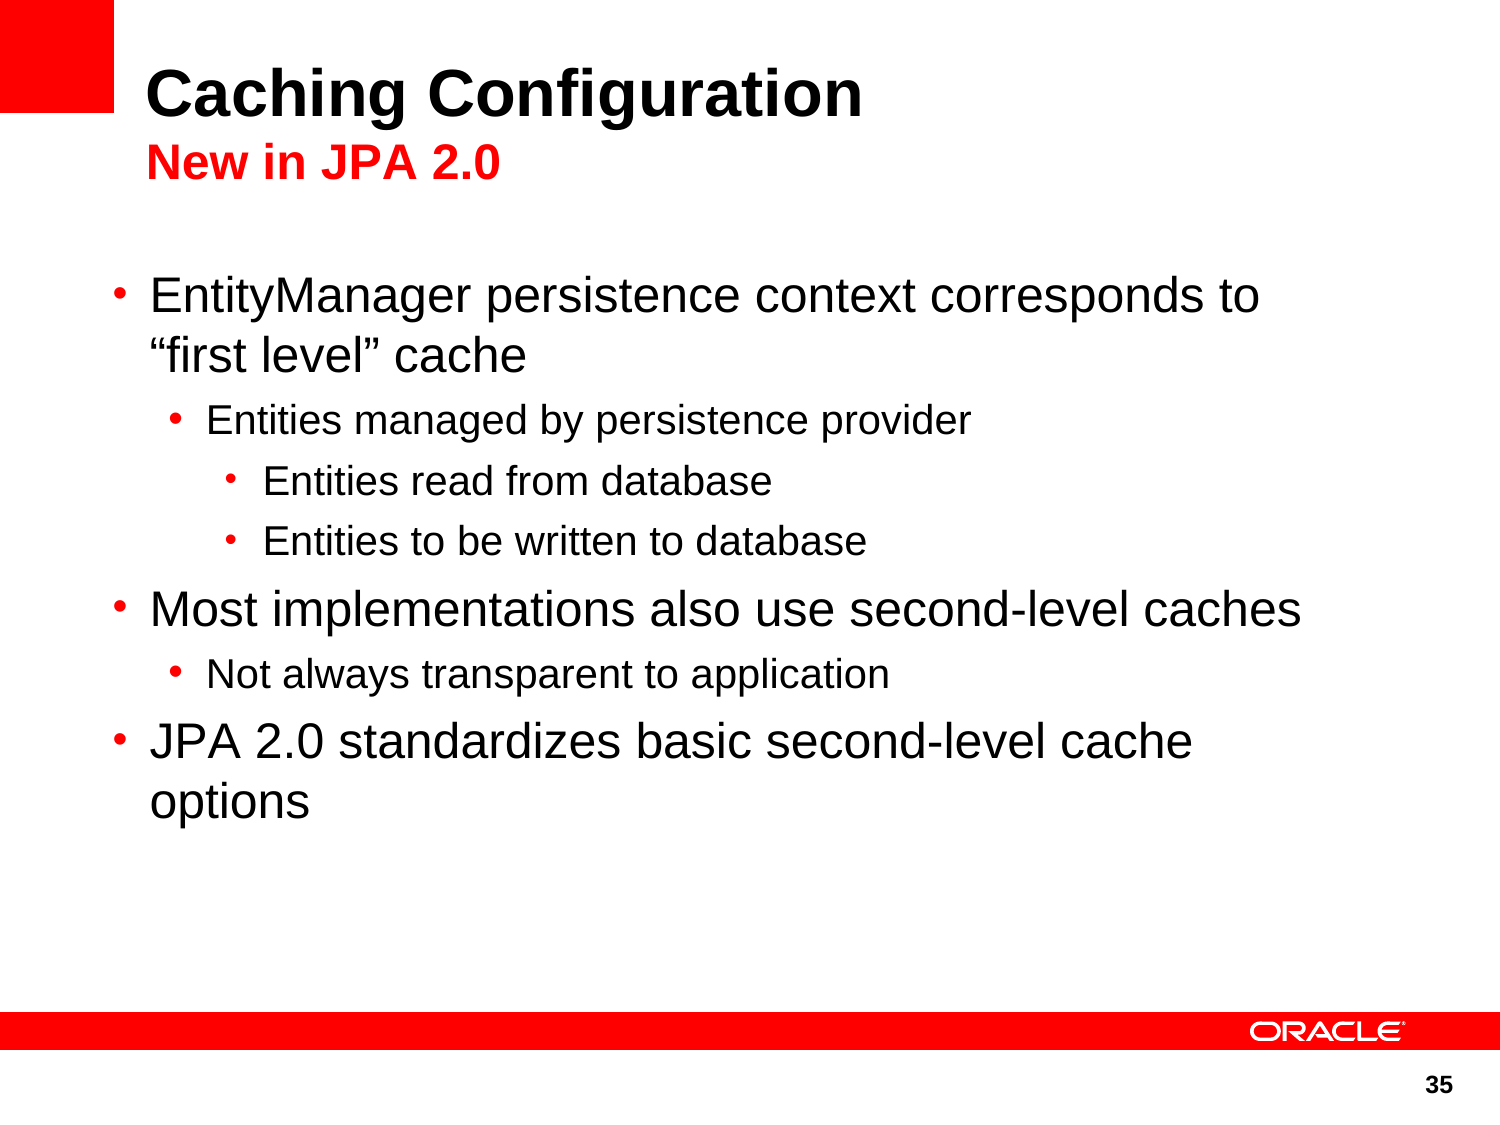

# Caching Configuration New in JPA 2.0
EntityManager persistence context corresponds to “first level” cache
Entities managed by persistence provider
Entities read from database
Entities to be written to database
Most implementations also use second-level caches
Not always transparent to application
JPA 2.0 standardizes basic second-level cache options